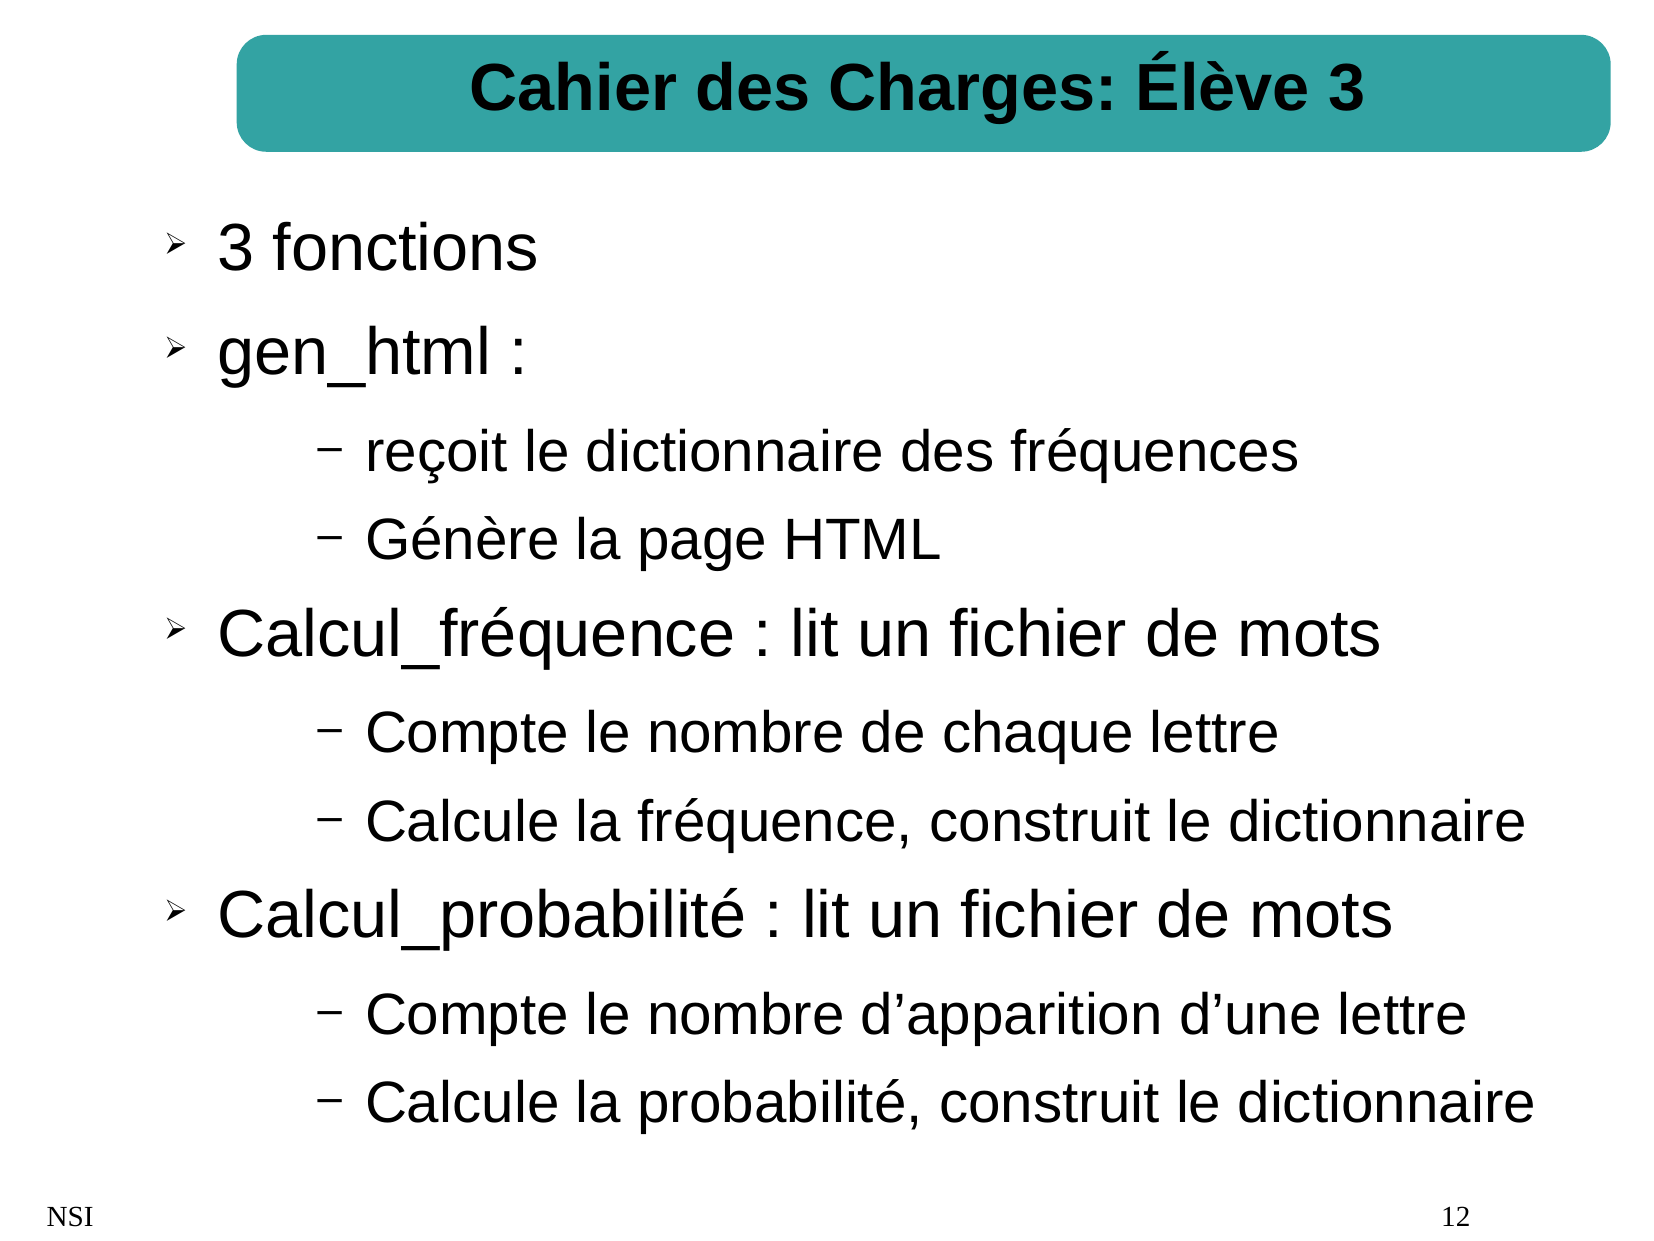

# Cahier des Charges: Élève 3
3 fonctions
gen_html :
reçoit le dictionnaire des fréquences
Génère la page HTML
Calcul_fréquence : lit un fichier de mots
Compte le nombre de chaque lettre
Calcule la fréquence, construit le dictionnaire
Calcul_probabilité : lit un fichier de mots
Compte le nombre d’apparition d’une lettre
Calcule la probabilité, construit le dictionnaire